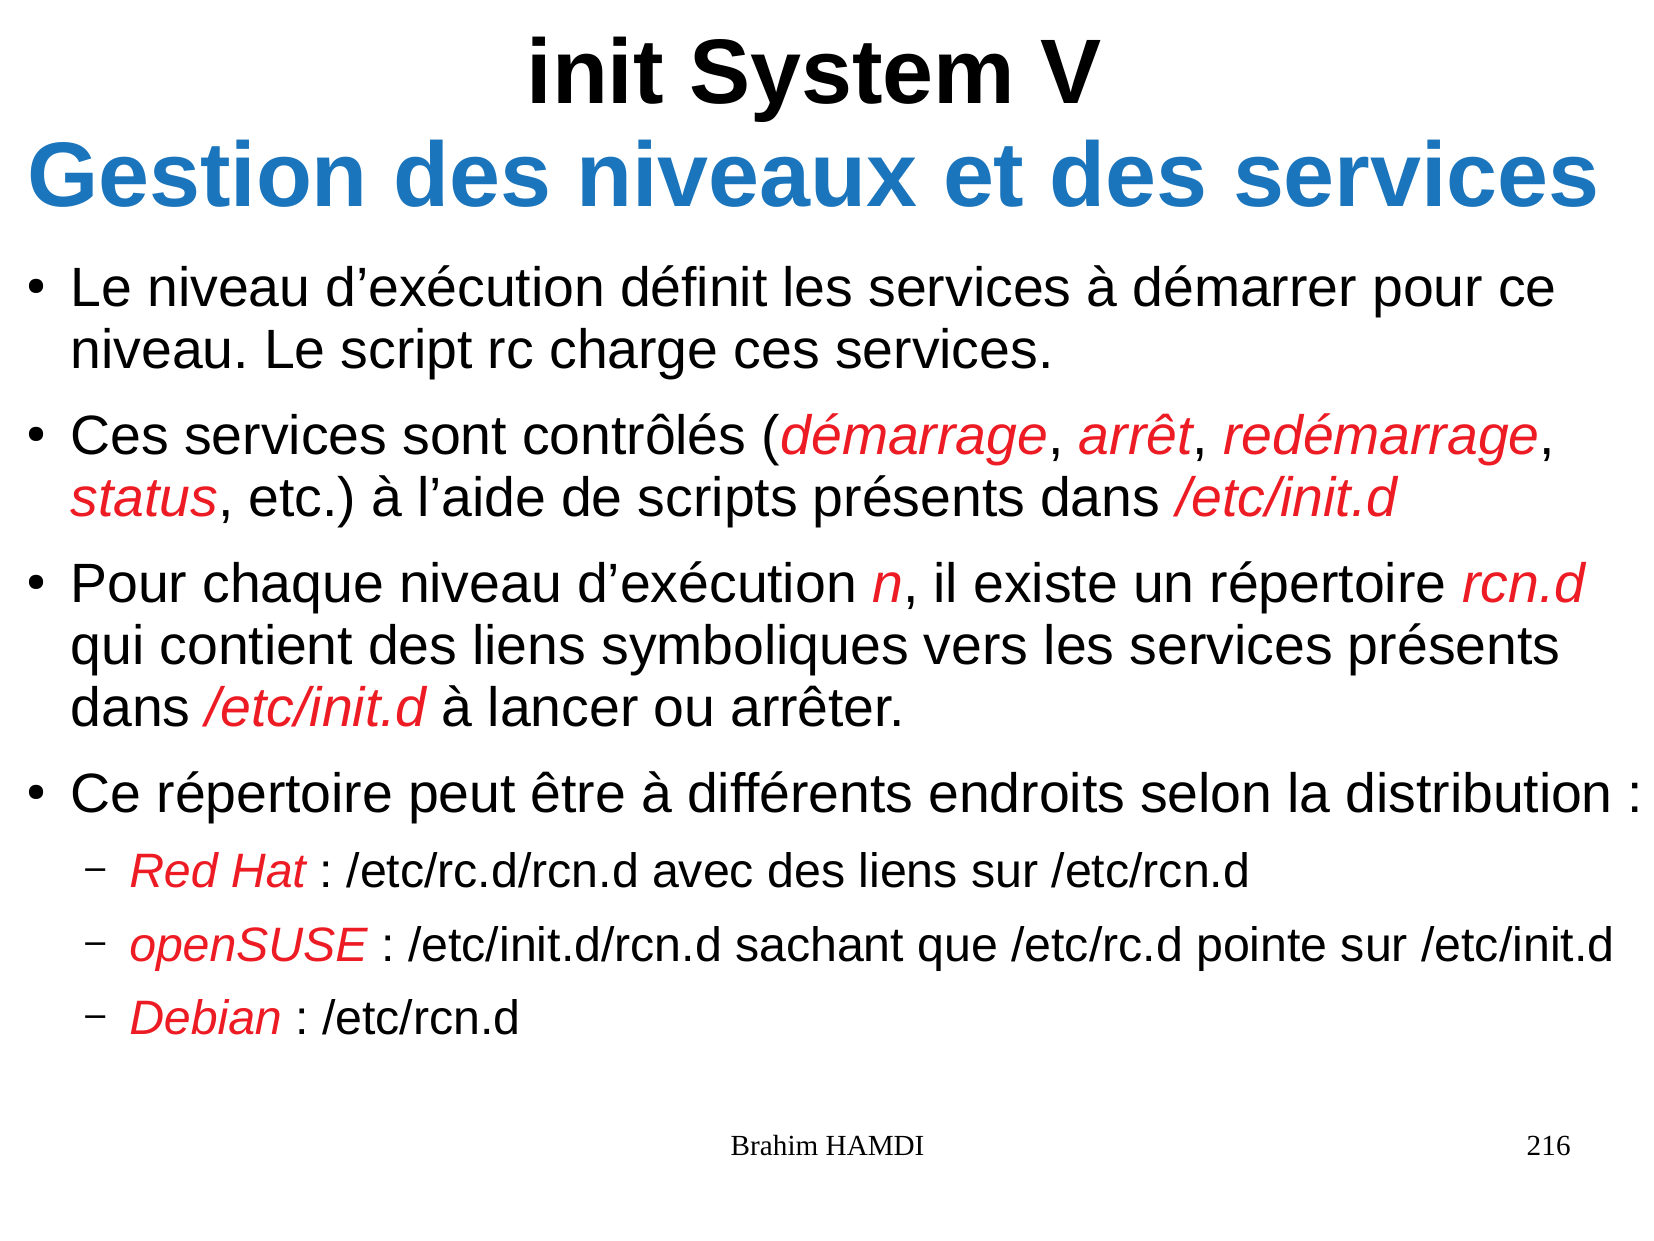

# init System V Gestion des niveaux et des services
Le niveau d’exécution définit les services à démarrer pour ce niveau. Le script rc charge ces services.
Ces services sont contrôlés (démarrage, arrêt, redémarrage, status, etc.) à l’aide de scripts présents dans /etc/init.d
Pour chaque niveau d’exécution n, il existe un répertoire rcn.d qui contient des liens symboliques vers les services présents dans /etc/init.d à lancer ou arrêter.
Ce répertoire peut être à différents endroits selon la distribution :
Red Hat : /etc/rc.d/rcn.d avec des liens sur /etc/rcn.d
openSUSE : /etc/init.d/rcn.d sachant que /etc/rc.d pointe sur /etc/init.d
Debian : /etc/rcn.d
Brahim HAMDI
216